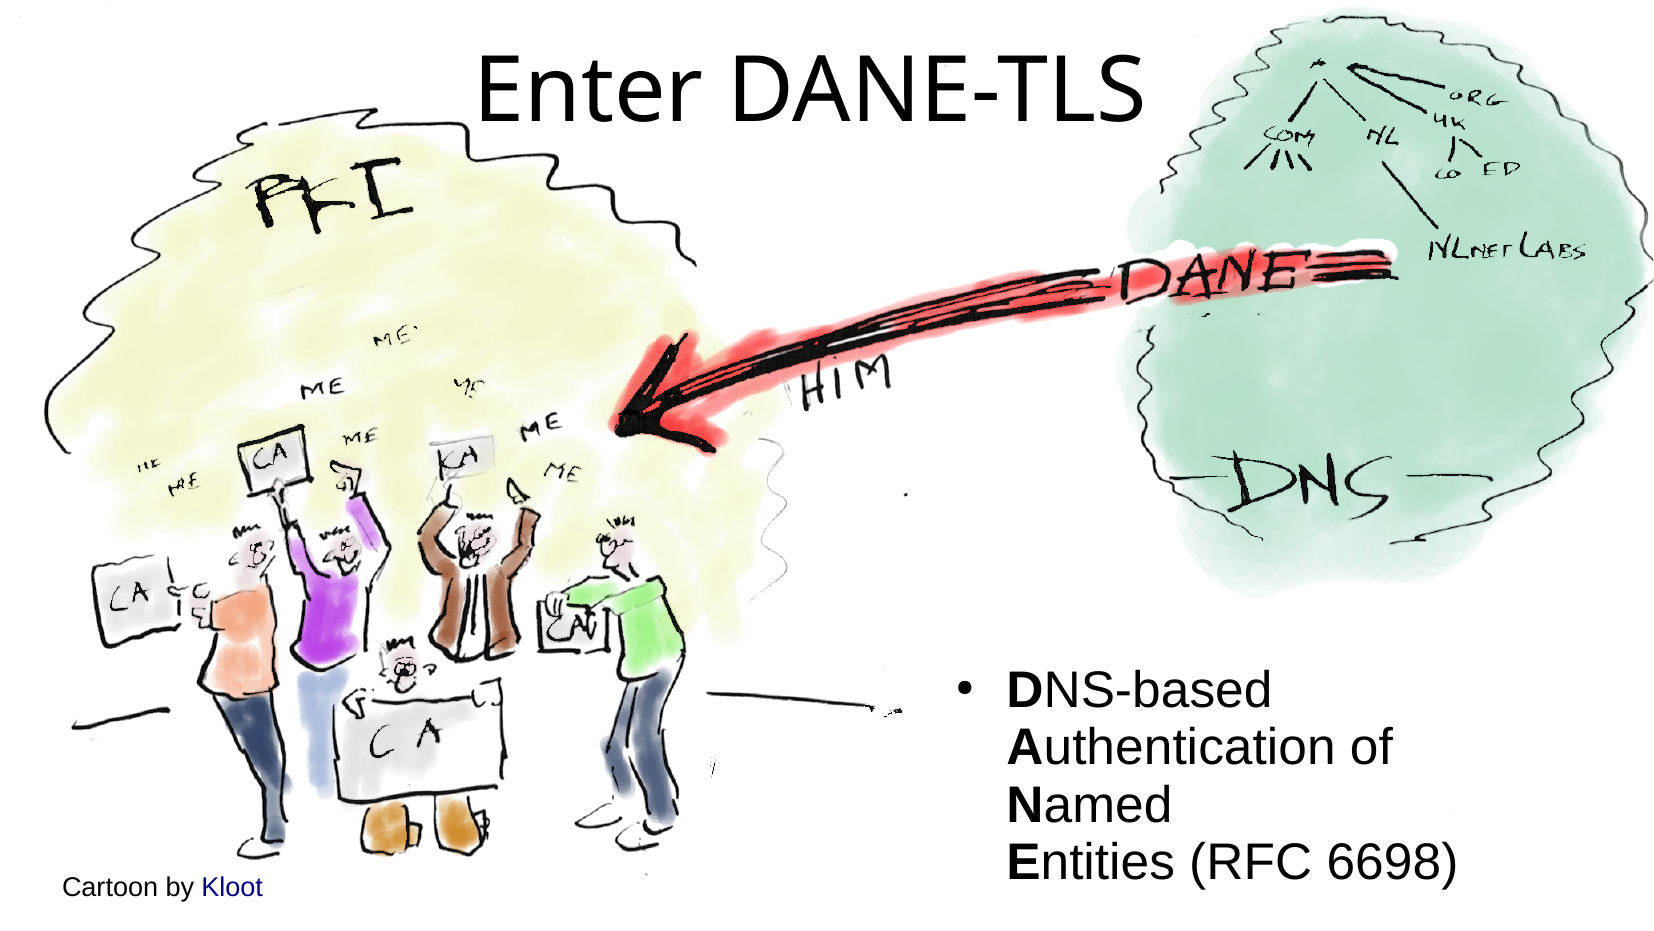

# Enter DANE-TLS
DNS-based
Authentication of
Named
Entities (RFC 6698)
Cartoon by Kloot